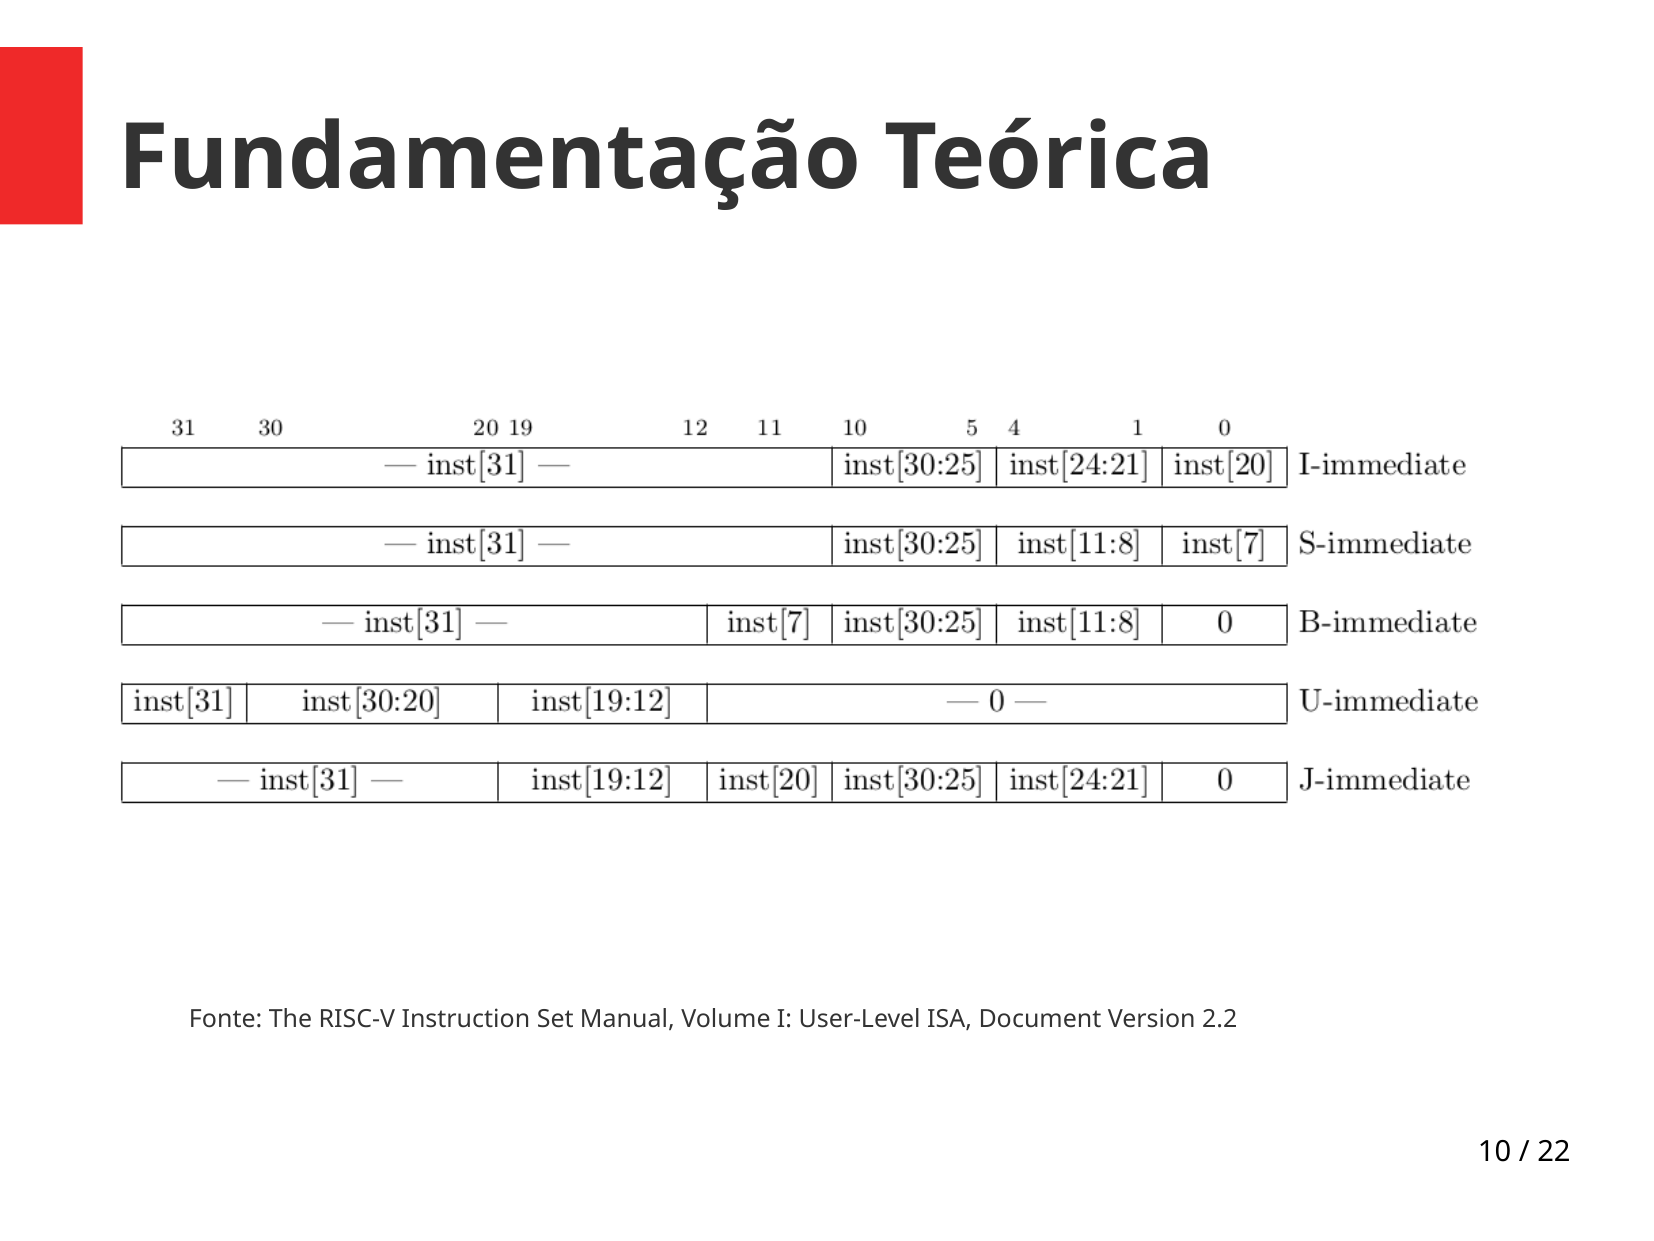

# Fundamentação Teórica
Fonte: The RISC-V Instruction Set Manual, Volume I: User-Level ISA, Document Version 2.2
10